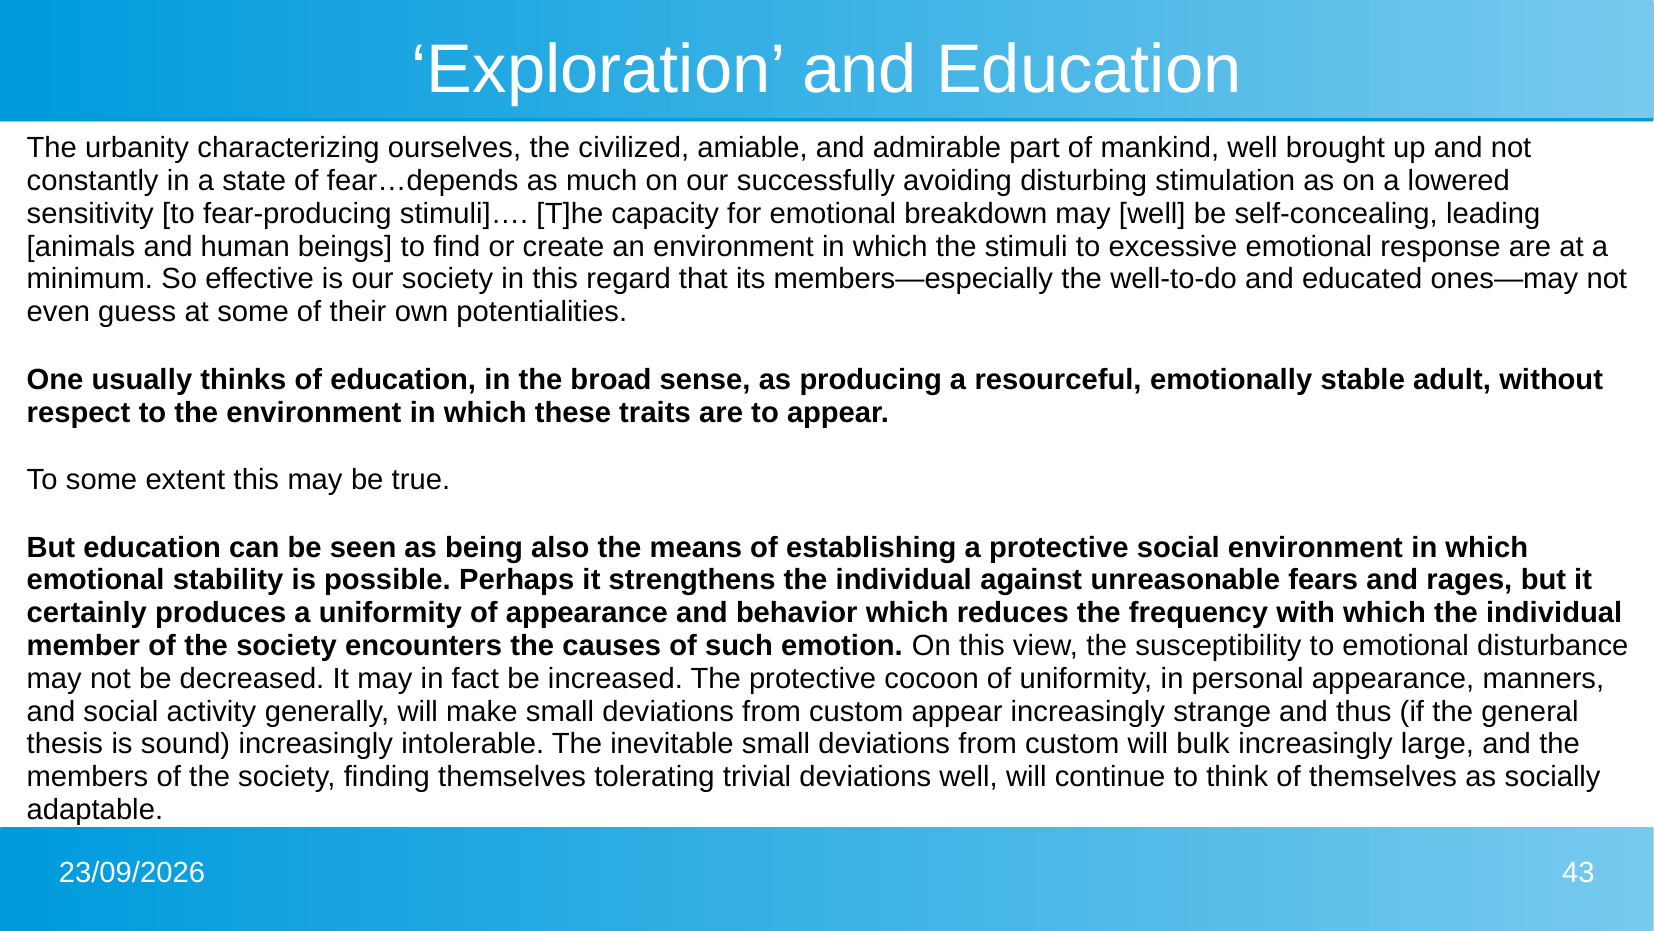

# ‘Exploration’ and Education
The urbanity characterizing ourselves, the civilized, amiable, and admirable part of mankind, well brought up and not constantly in a state of fear…depends as much on our successfully avoiding disturbing stimulation as on a lowered sensitivity [to fear-producing stimuli]…. [T]he capacity for emotional breakdown may [well] be self-concealing, leading [animals and human beings] to find or create an environment in which the stimuli to excessive emotional response are at a minimum. So effective is our society in this regard that its members—especially the well-to-do and educated ones—may not even guess at some of their own potentialities.
One usually thinks of education, in the broad sense, as producing a resourceful, emotionally stable adult, without respect to the environment in which these traits are to appear.
To some extent this may be true.
But education can be seen as being also the means of establishing a protective social environment in which emotional stability is possible. Perhaps it strengthens the individual against unreasonable fears and rages, but it certainly produces a uniformity of appearance and behavior which reduces the frequency with which the individual member of the society encounters the causes of such emotion. On this view, the susceptibility to emotional disturbance may not be decreased. It may in fact be increased. The protective cocoon of uniformity, in personal appearance, manners, and social activity generally, will make small deviations from custom appear increasingly strange and thus (if the general thesis is sound) increasingly intolerable. The inevitable small deviations from custom will bulk increasingly large, and the members of the society, finding themselves tolerating trivial deviations well, will continue to think of themselves as socially adaptable.
43